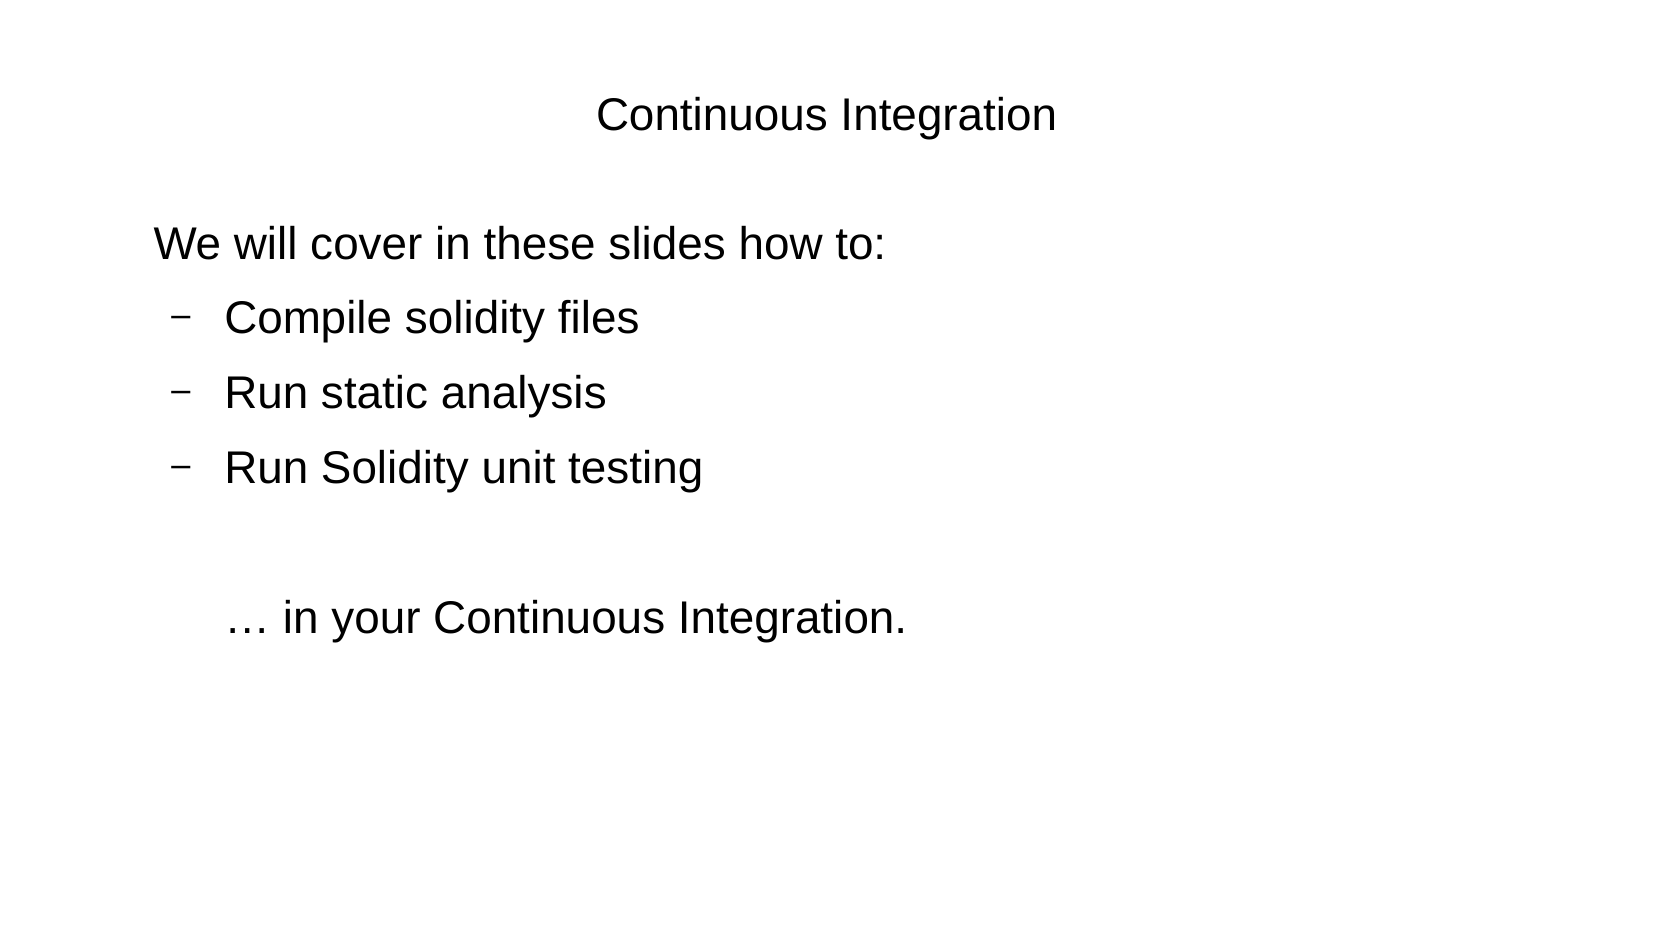

Continuous Integration
# We will cover in these slides how to:
Compile solidity files
Run static analysis
Run Solidity unit testing
… in your Continuous Integration.